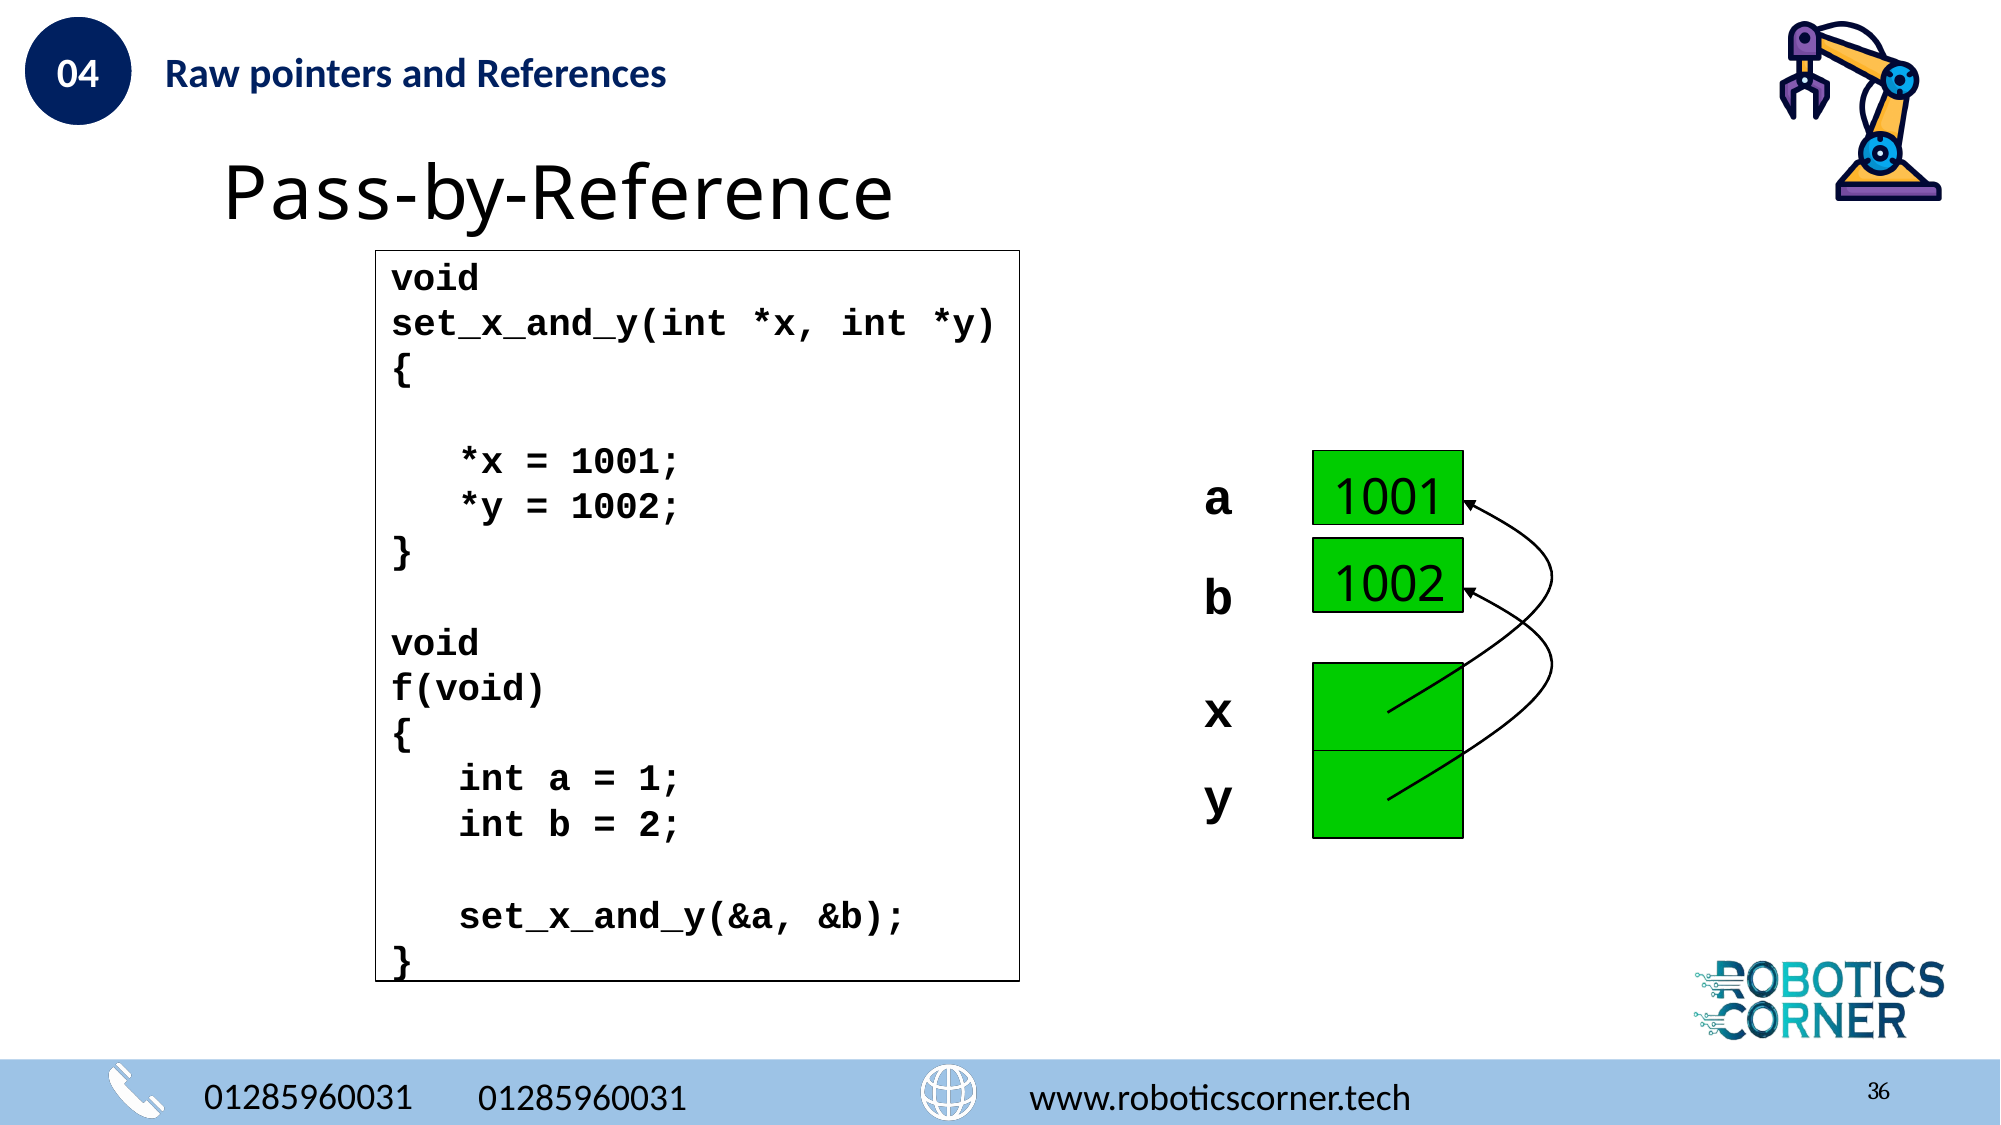

04
Raw pointers and References
# Pass-by-Reference
void
set_x_and_y(int *x, int *y)
{
*x = 1001;
*y = 1002;
}
void
f(void)
{
int a = 1;
int b = 2;
set_x_and_y(&a, &b);
}
1001
a
b
1
1002
2
x y